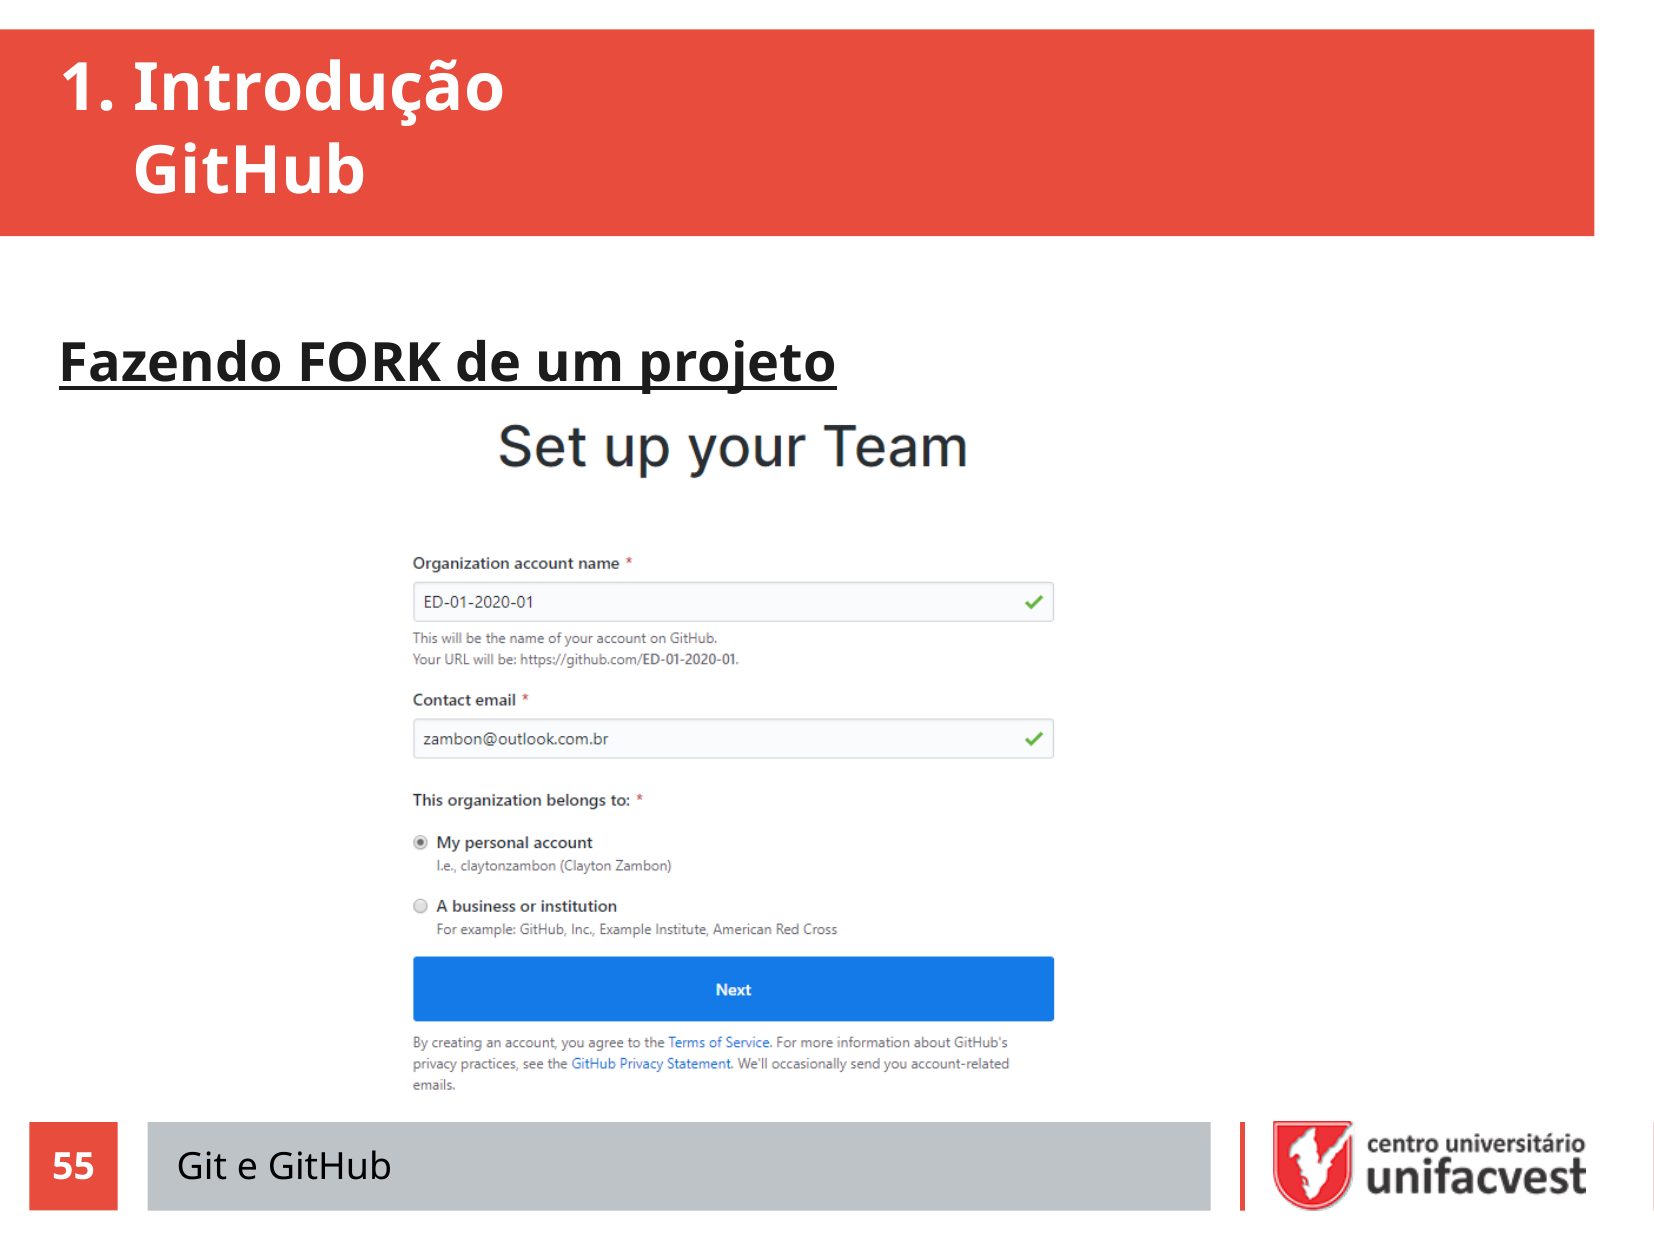

# 1. Introdução GitHub
Fazendo FORK de um projeto
55
Git e GitHub